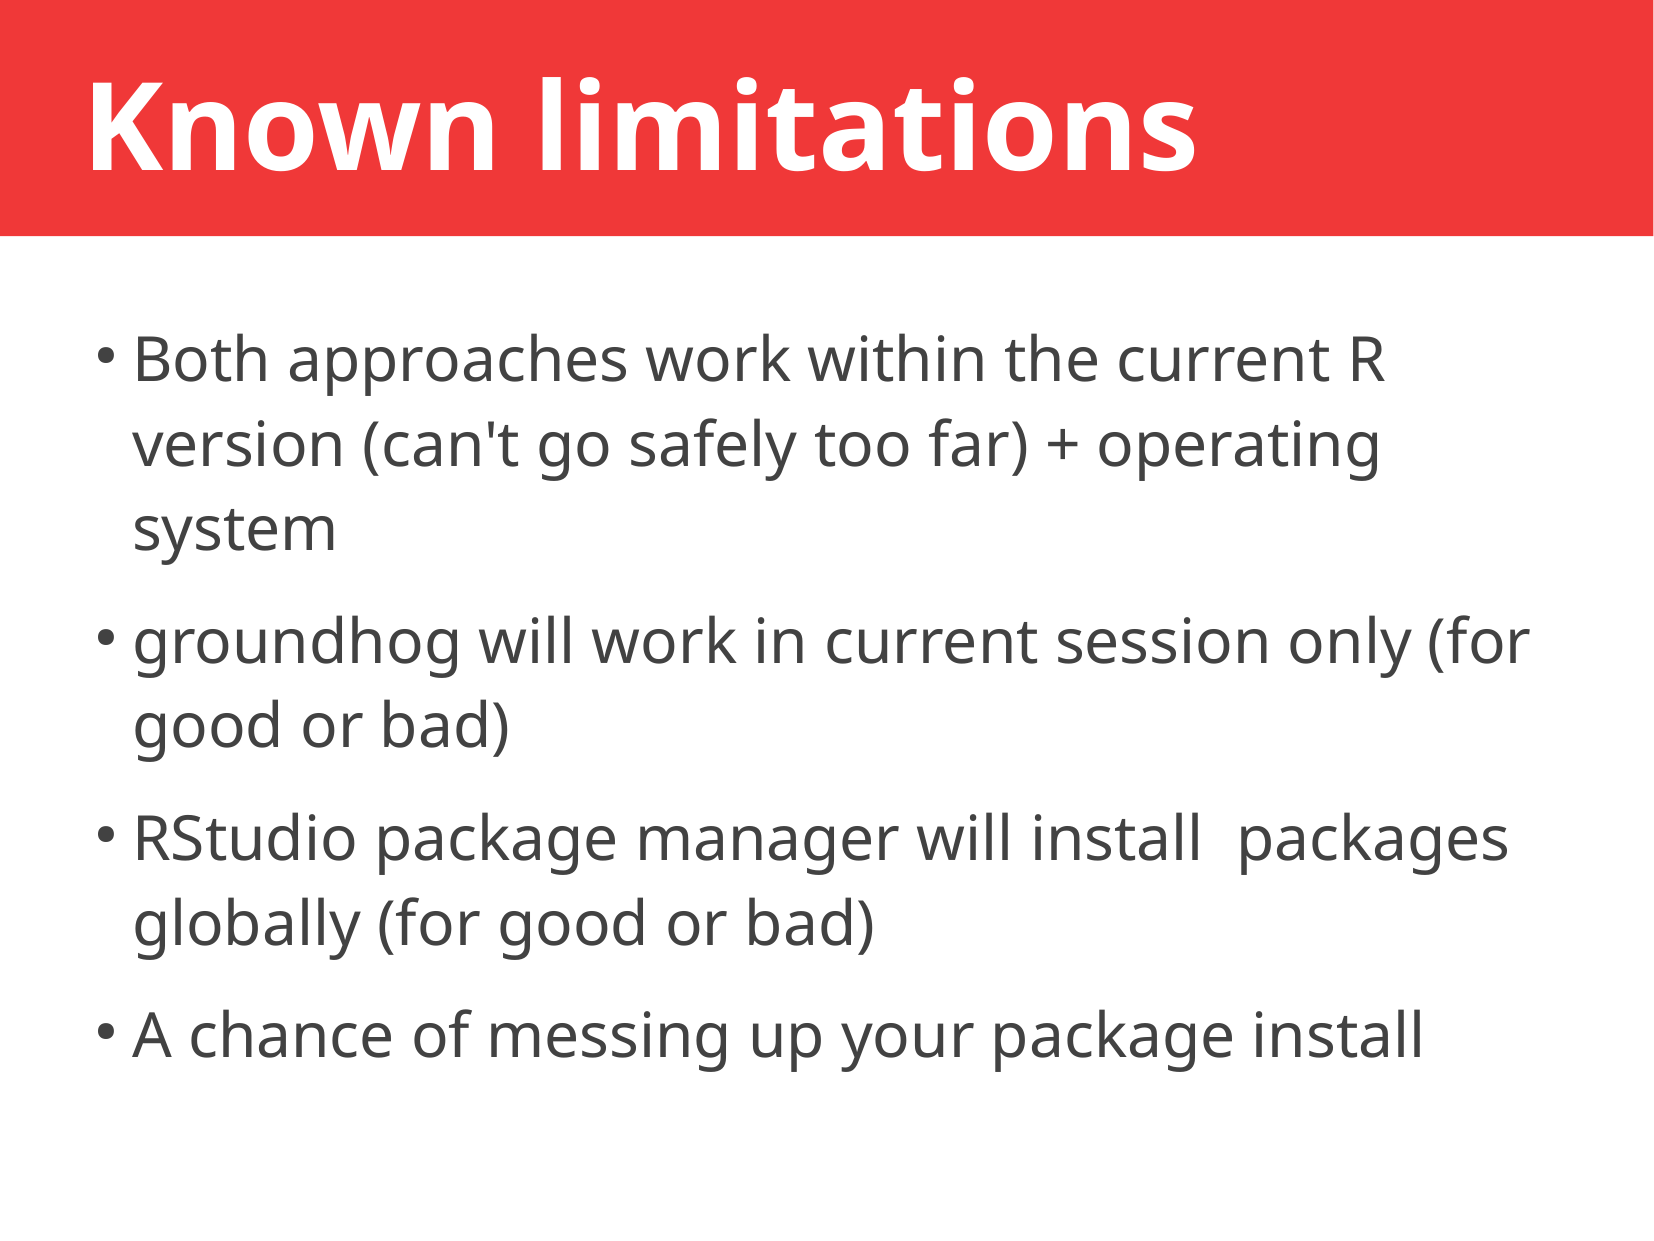

# Known limitations
Both approaches work within the current R version (can't go safely too far) + operating system
groundhog will work in current session only (for good or bad)
RStudio package manager will install packages globally (for good or bad)
A chance of messing up your package install